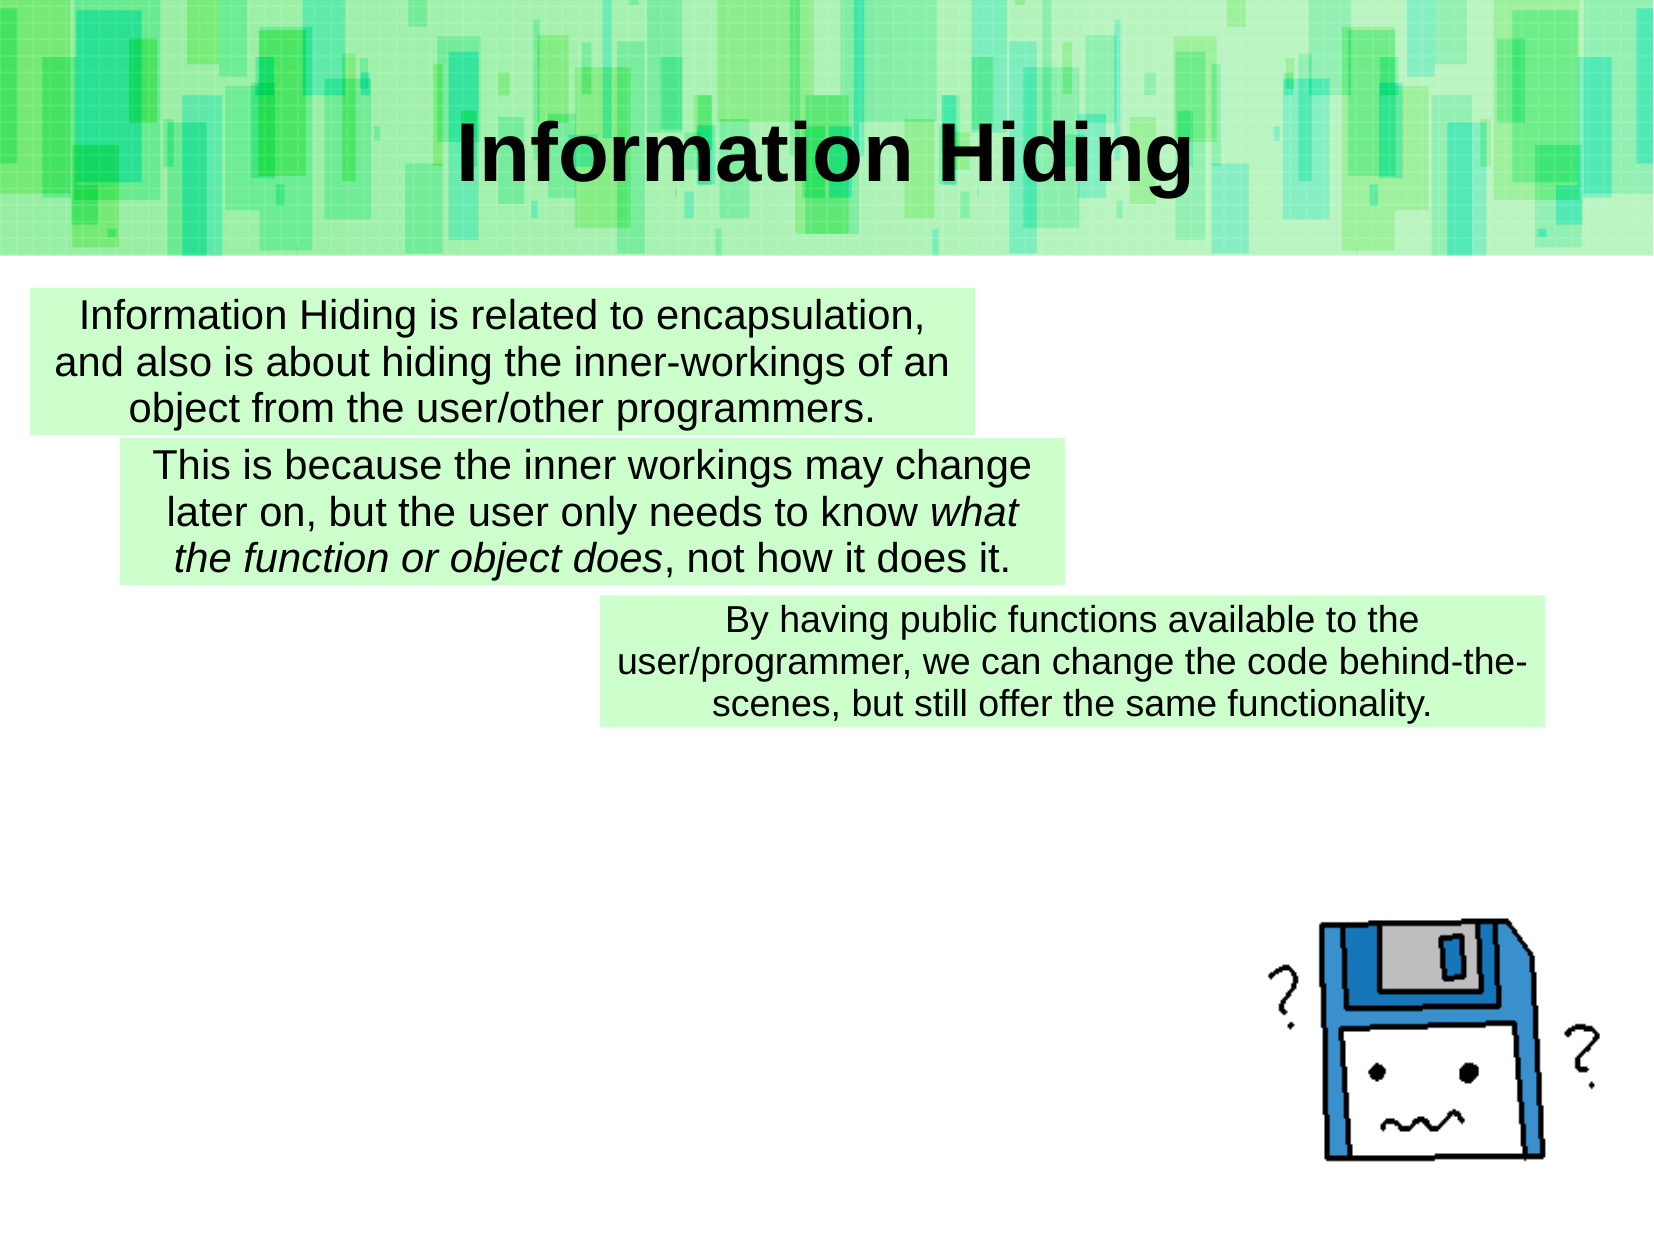

# Information Hiding
Information Hiding is related to encapsulation, and also is about hiding the inner-workings of an object from the user/other programmers.
This is because the inner workings may change later on, but the user only needs to know what the function or object does, not how it does it.
By having public functions available to the user/programmer, we can change the code behind-the-scenes, but still offer the same functionality.